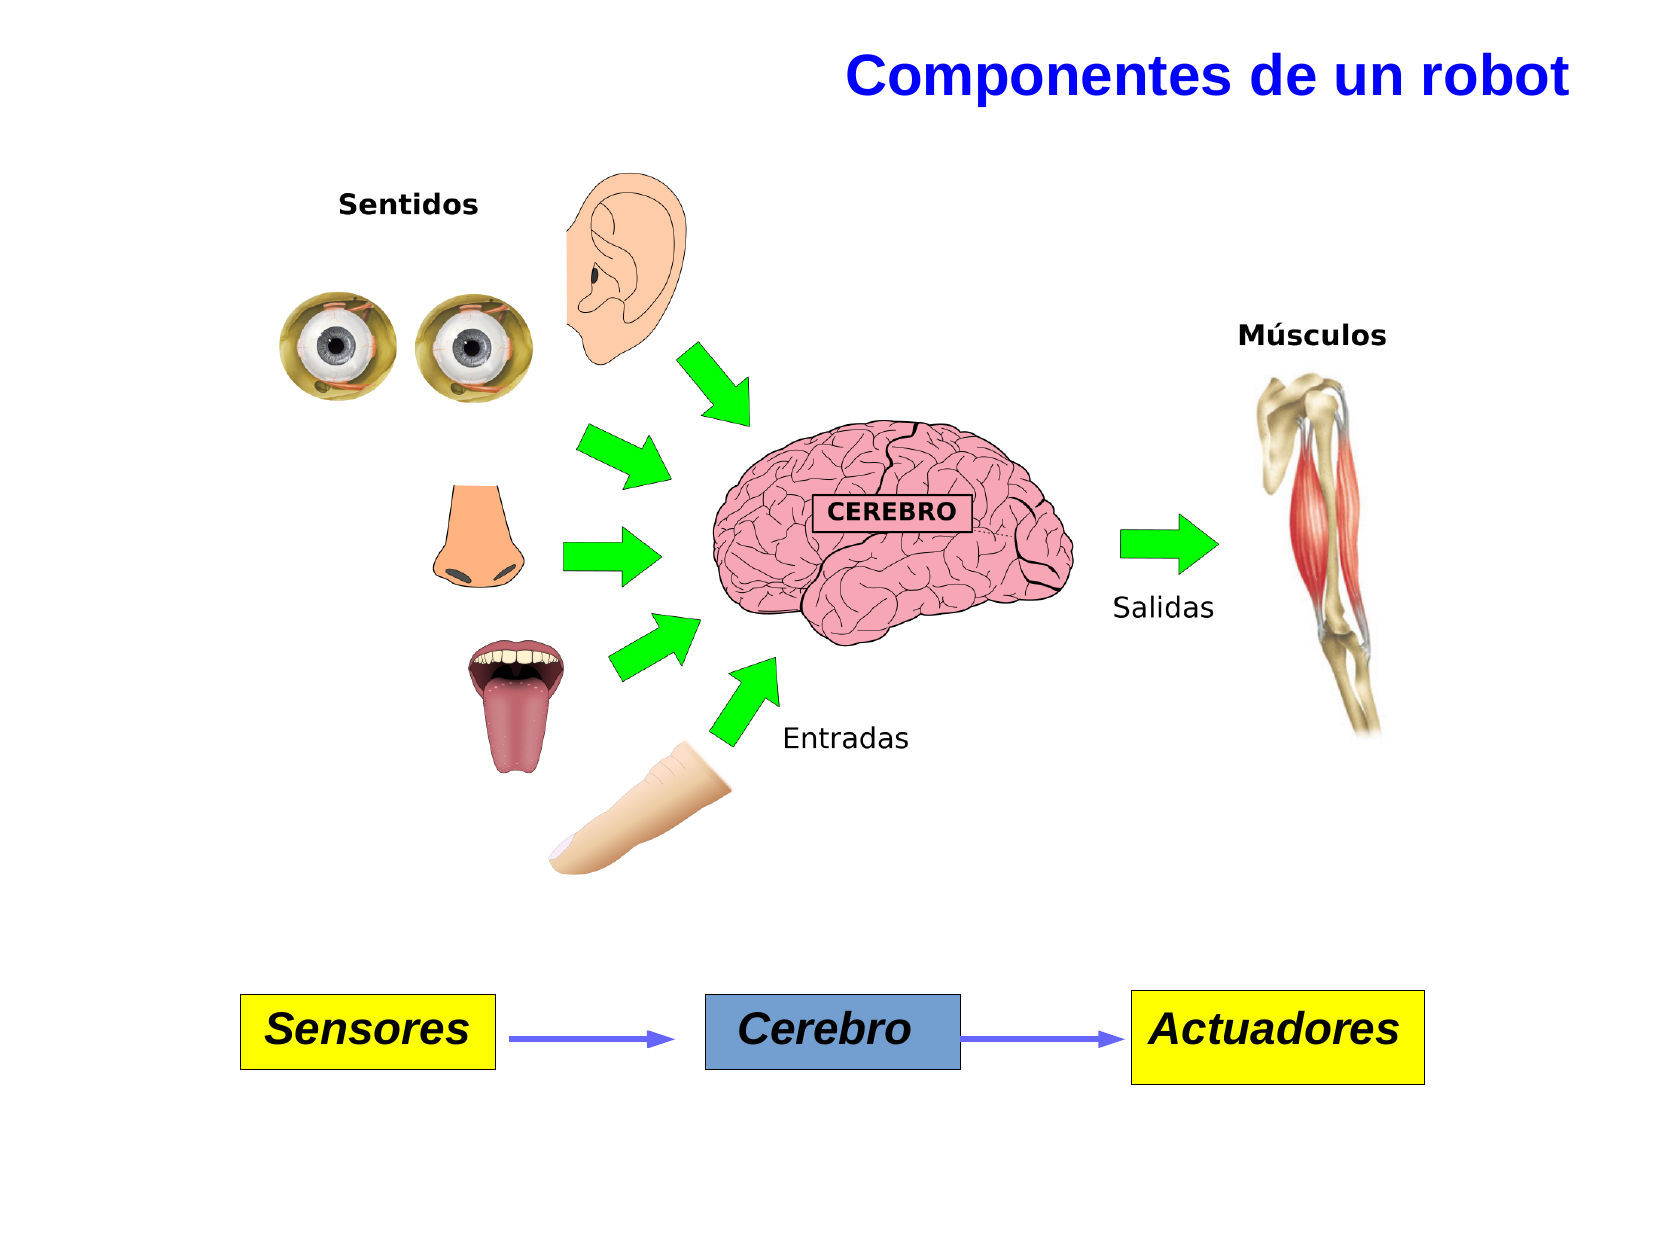

# Componentes de un robot
Sensores
Cerebro
Actuadores
Sensores